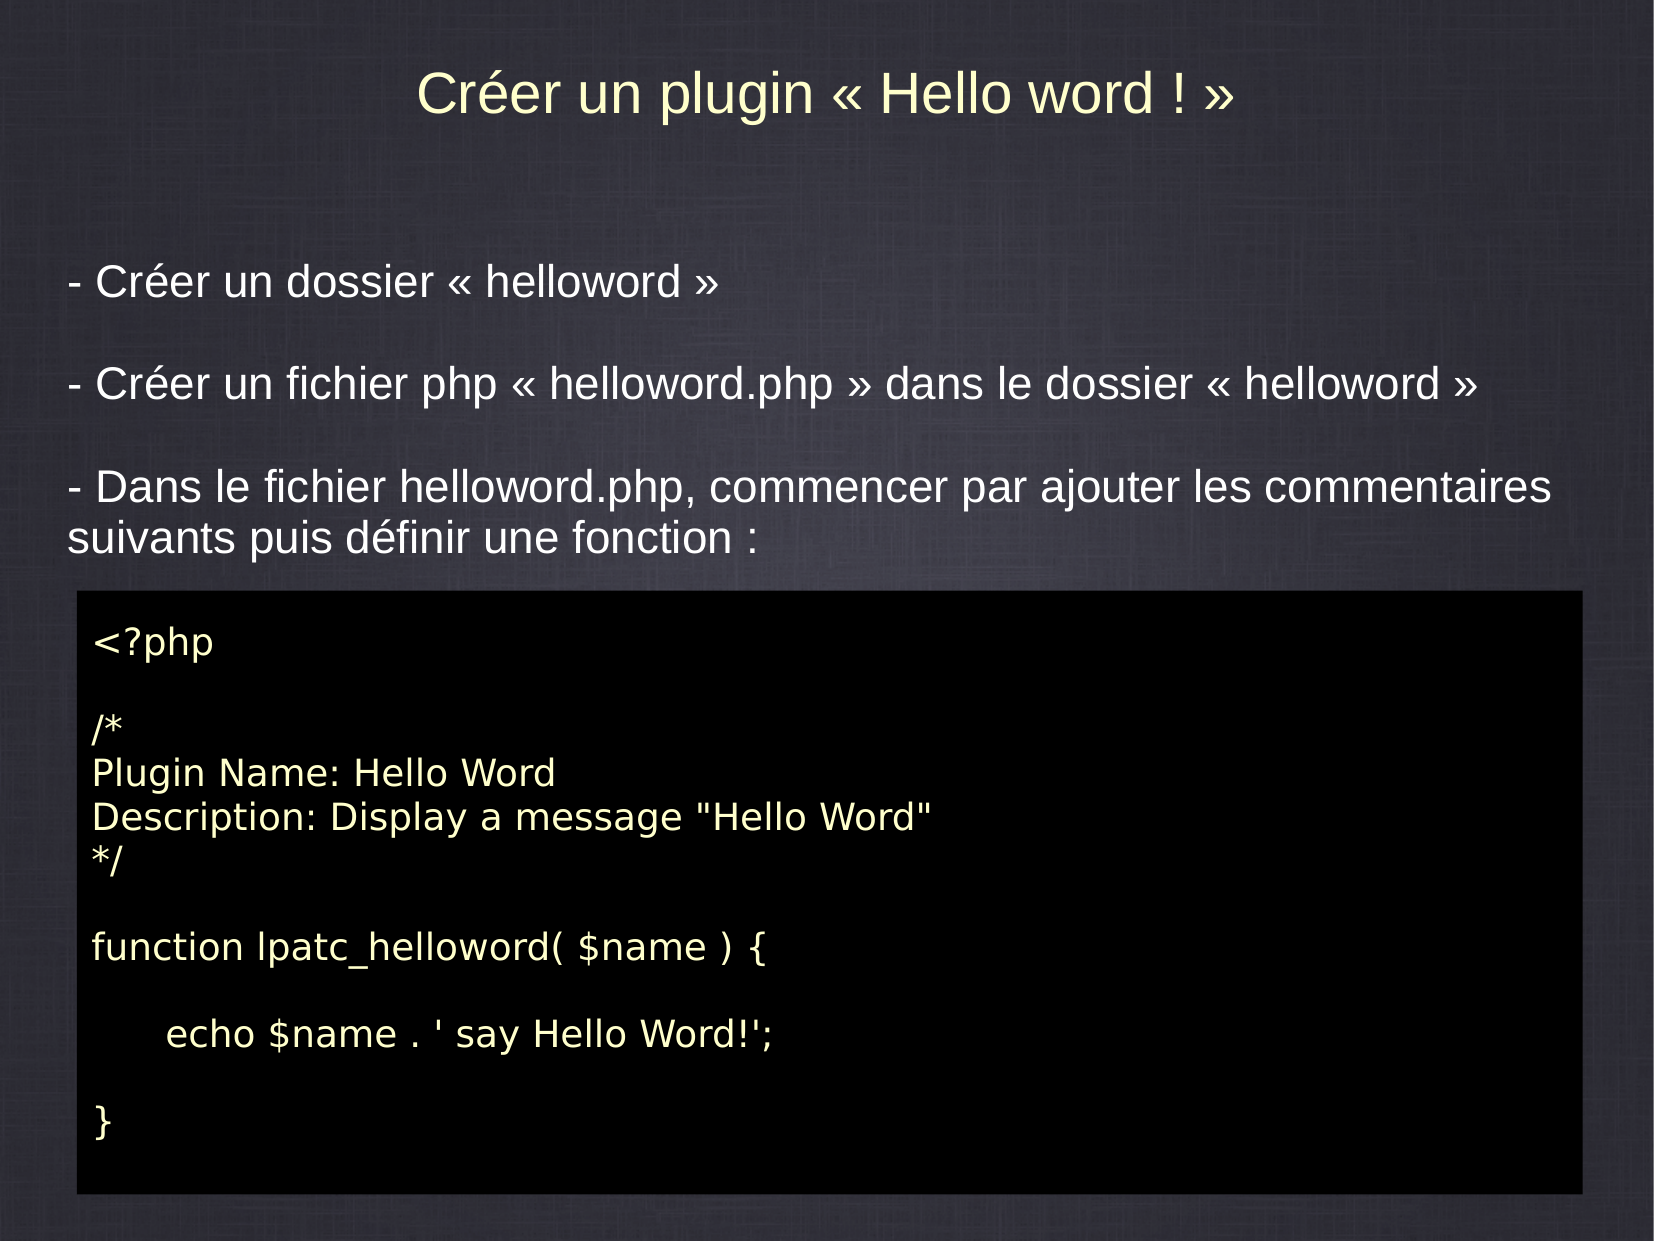

Créer un plugin « Hello word ! »
- Créer un dossier « helloword »
- Créer un fichier php « helloword.php » dans le dossier « helloword »
- Dans le fichier helloword.php, commencer par ajouter les commentaires suivants puis définir une fonction :
<?php
/*
Plugin Name: Hello Word
Description: Display a message "Hello Word"
*/
function lpatc_helloword( $name ) {
	echo $name . ' say Hello Word!';
}